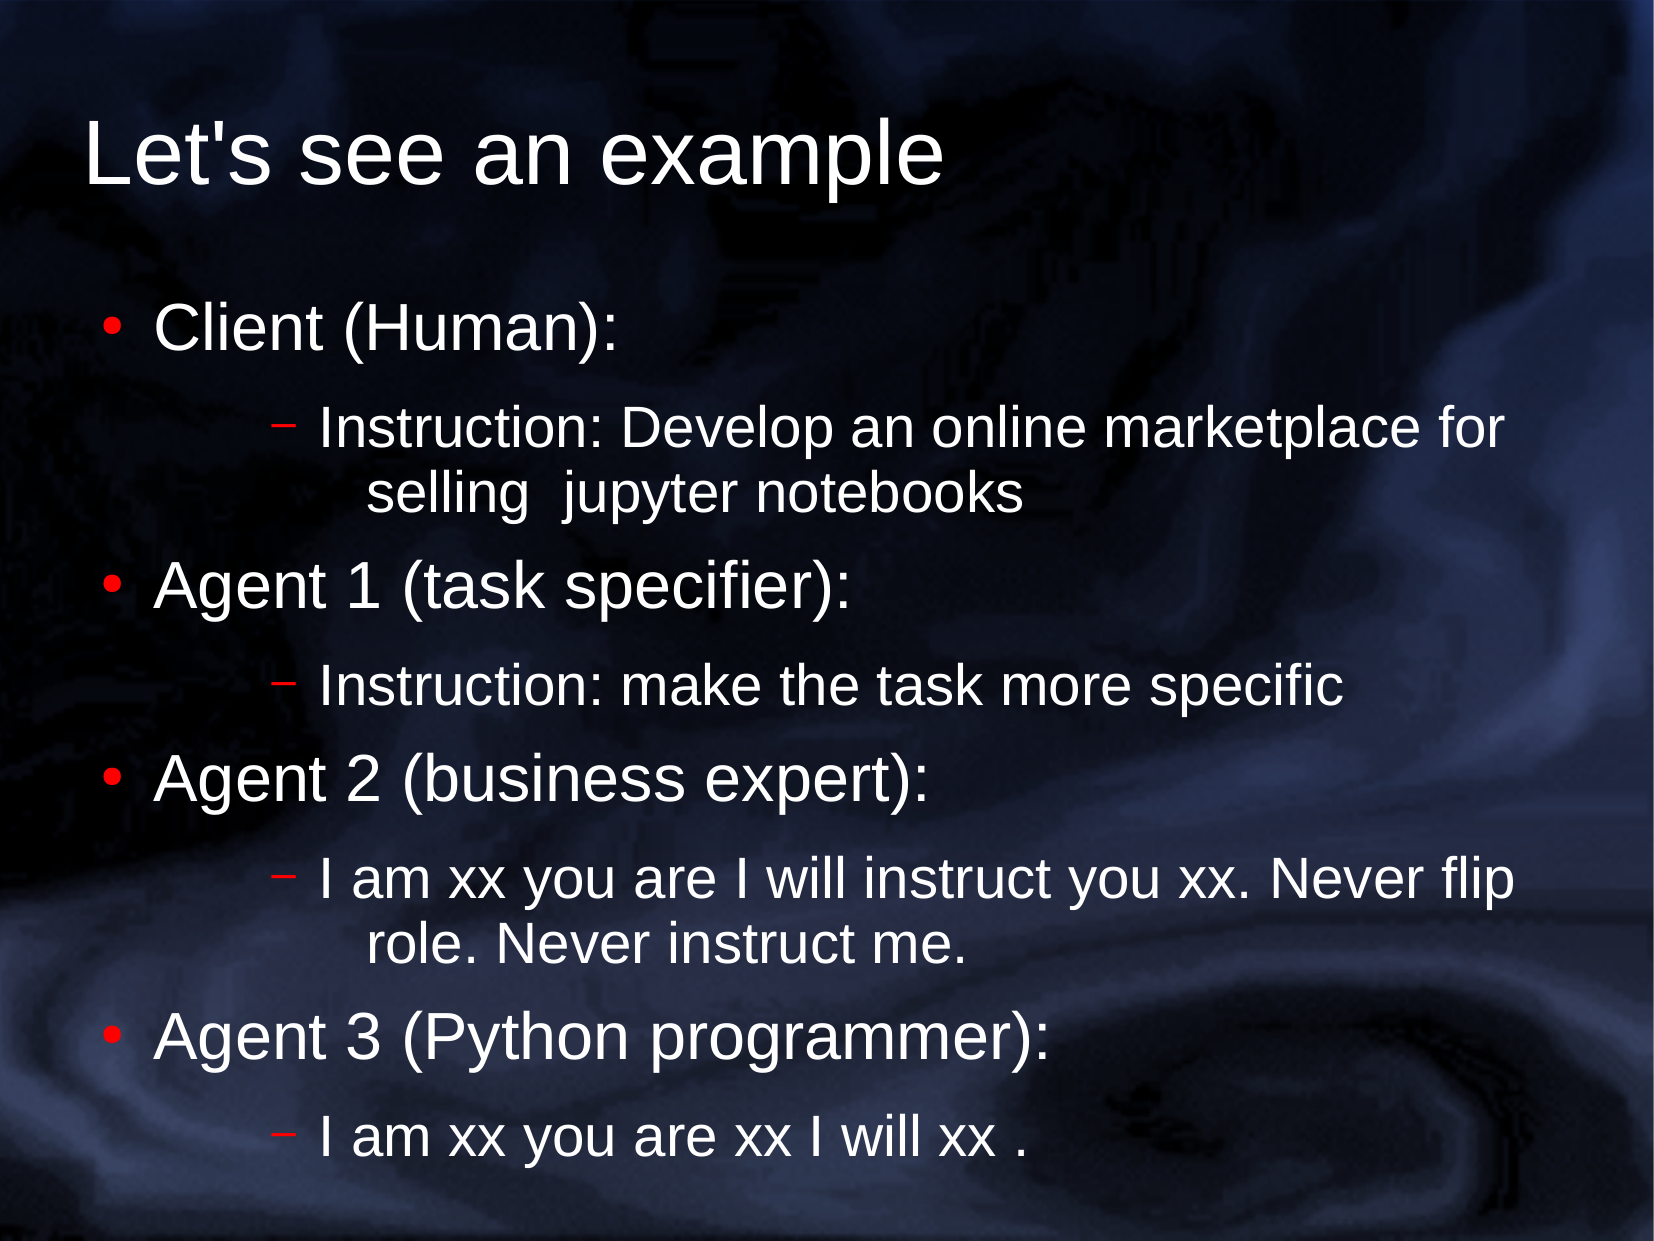

# Let's see an example
Client (Human):
Instruction: Develop an online marketplace for selling jupyter notebooks
Agent 1 (task specifier):
Instruction: make the task more specific
Agent 2 (business expert):
I am xx you are I will instruct you xx. Never flip role. Never instruct me.
Agent 3 (Python programmer):
I am xx you are xx I will xx .